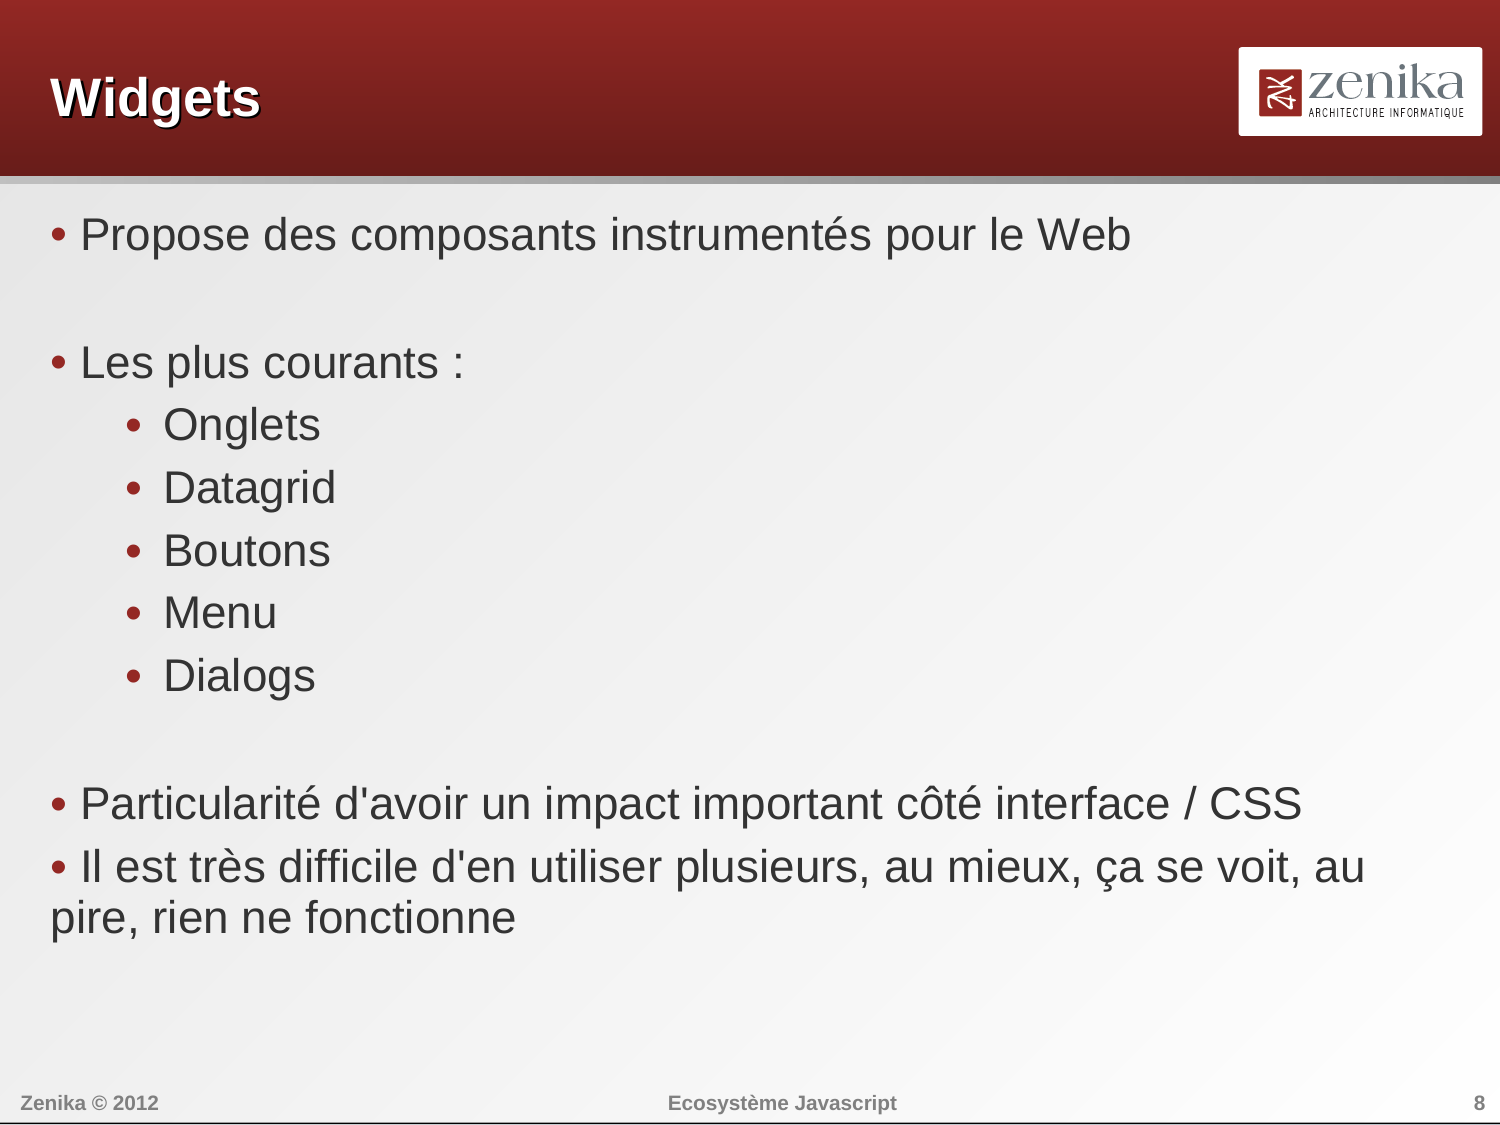

# Widgets
 Propose des composants instrumentés pour le Web
 Les plus courants :
Onglets
Datagrid
Boutons
Menu
Dialogs
 Particularité d'avoir un impact important côté interface / CSS
 Il est très difficile d'en utiliser plusieurs, au mieux, ça se voit, au pire, rien ne fonctionne